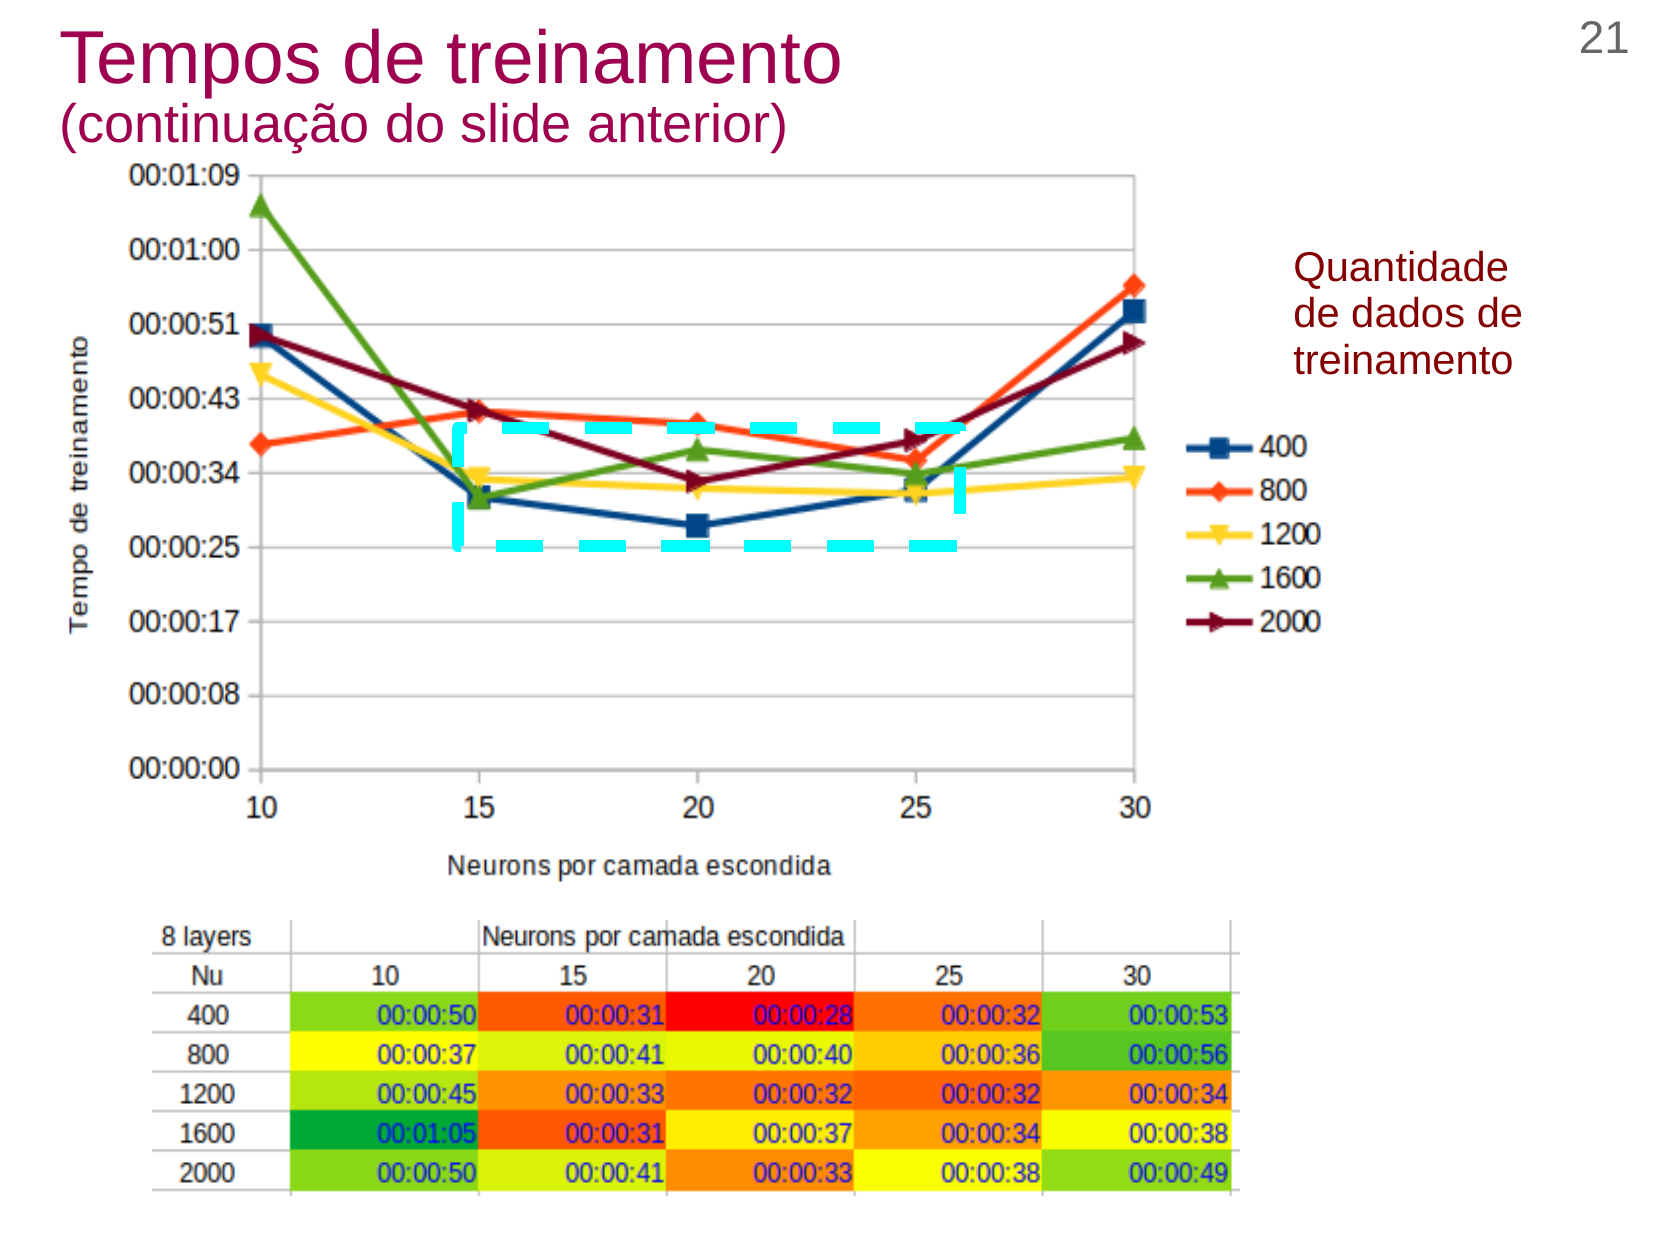

21
# Tempos de treinamento (continuação do slide anterior)
Quantidade de dados de treinamento